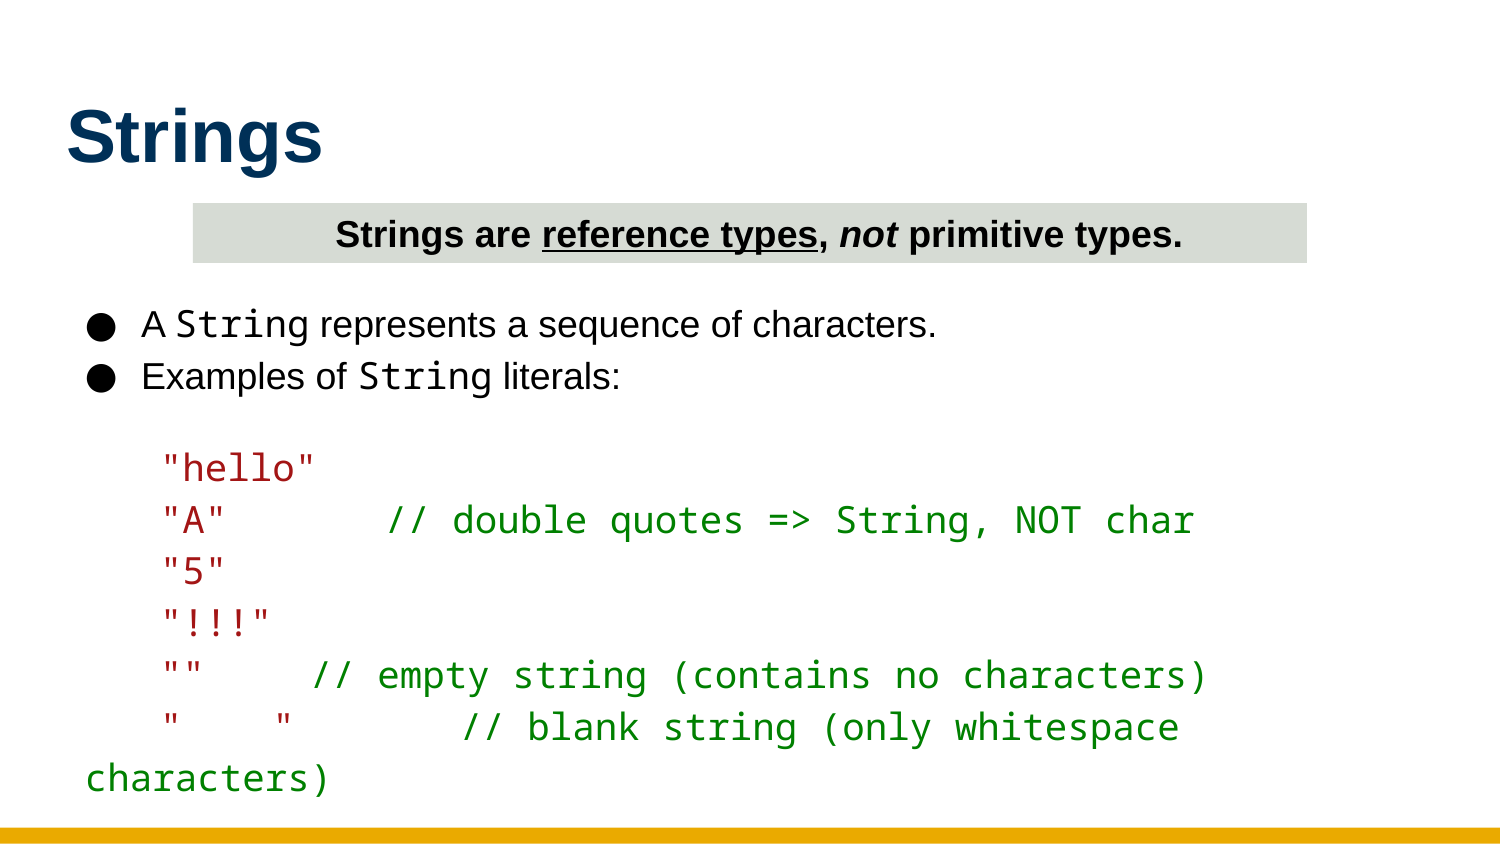

Strings
Strings are reference types, not primitive types.
# A String represents a sequence of characters.
Examples of String literals:
	"hello"
	"A" 		// double quotes => String, NOT char
	"5"
	"!!!"
	""		// empty string (contains no characters)
	" " 		// blank string (only whitespace characters)